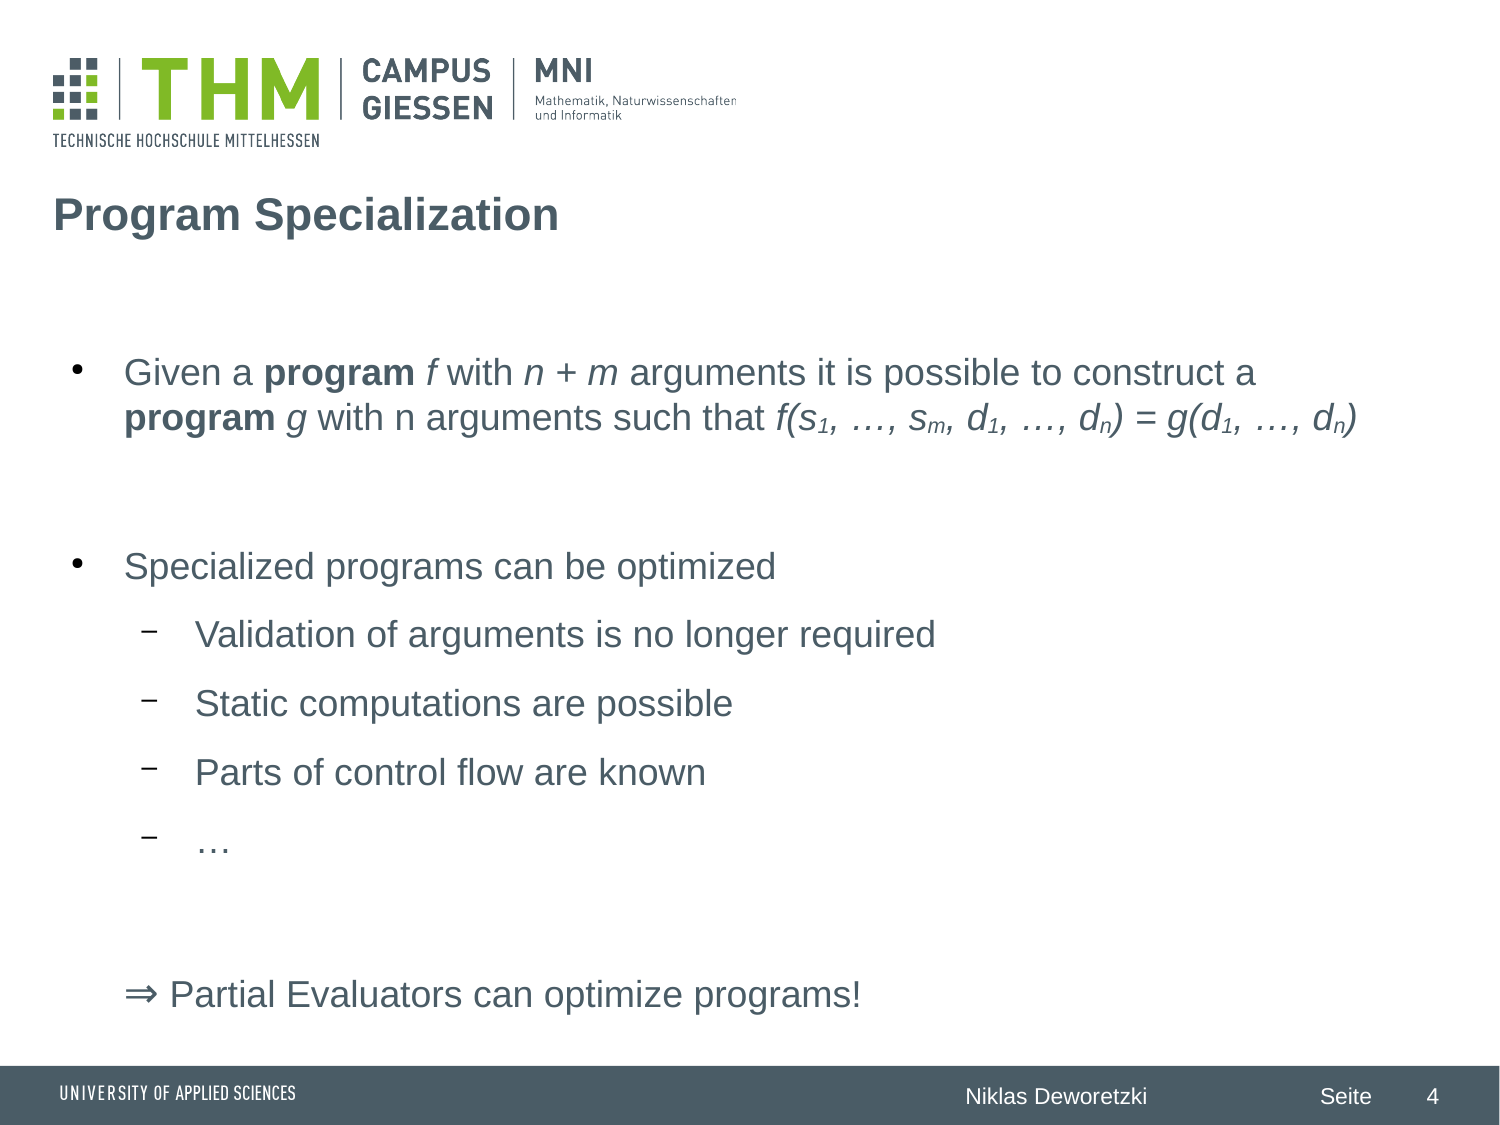

# Program Specialization
Given a program f with n + m arguments it is possible to construct a program g with n arguments such that f(s1, …, sm, d1, …, dn) = g(d1, …, dn)
Specialized programs can be optimized
Validation of arguments is no longer required
Static computations are possible
Parts of control flow are known
…
⇒ Partial Evaluators can optimize programs!